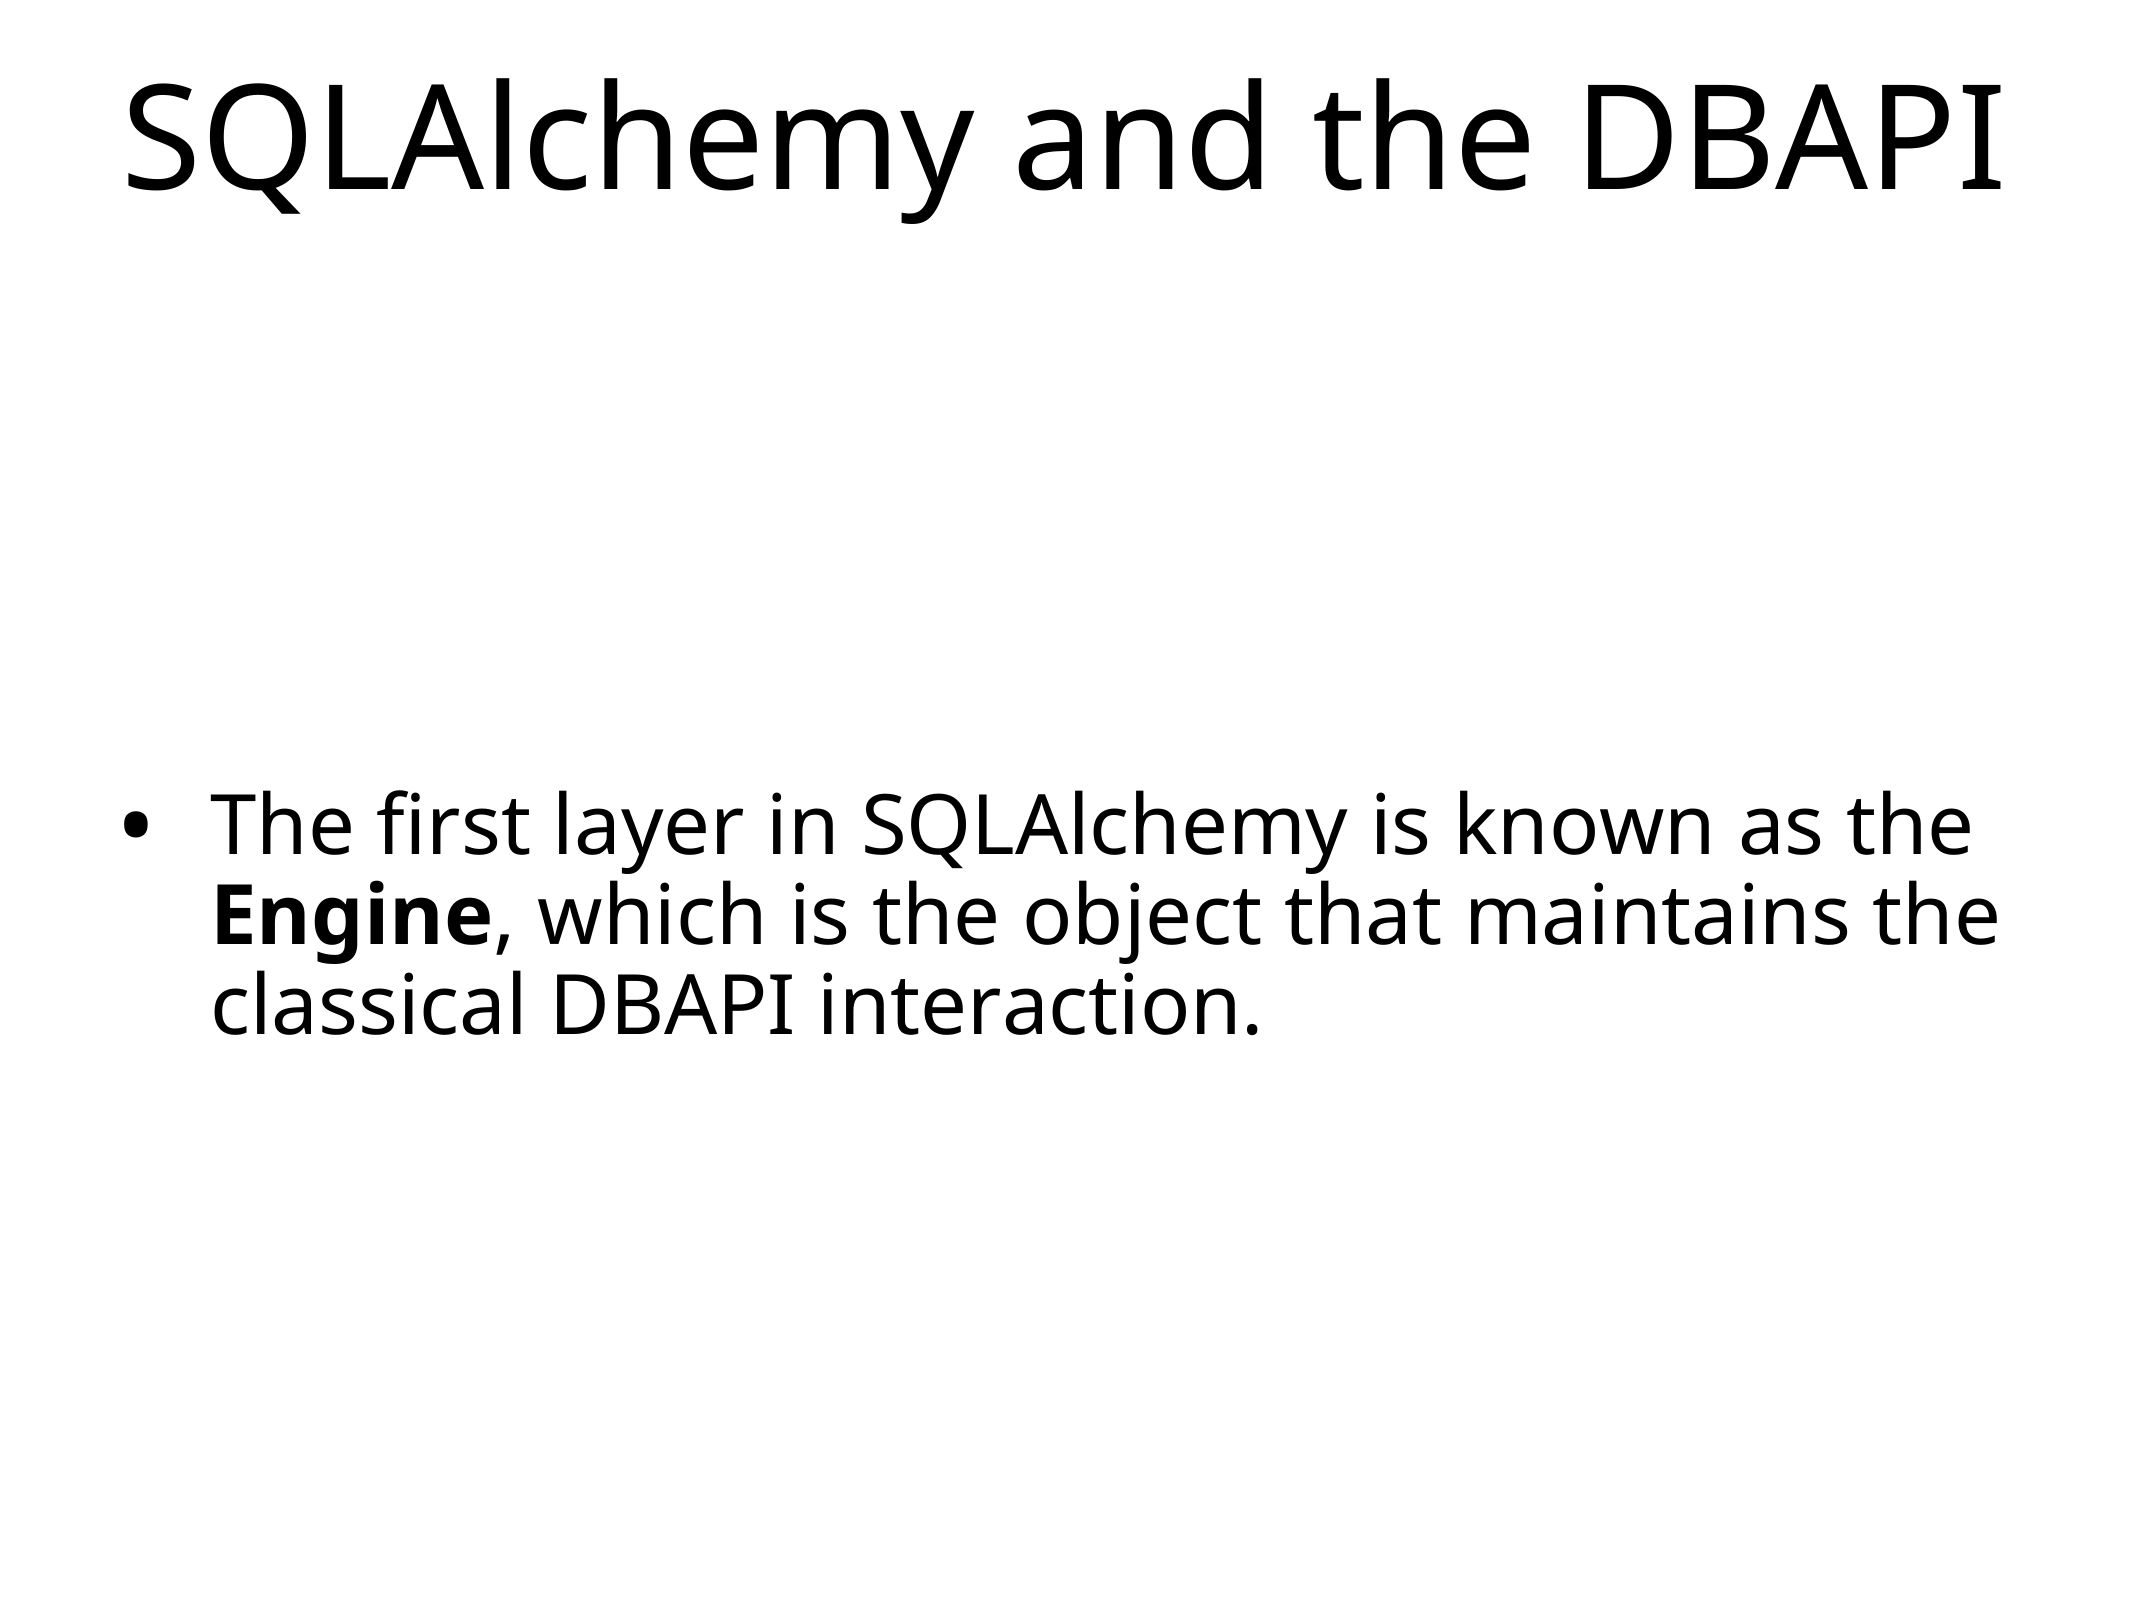

# SQLAlchemy and the DBAPI
The first layer in SQLAlchemy is known as the Engine, which is the object that maintains the classical DBAPI interaction.